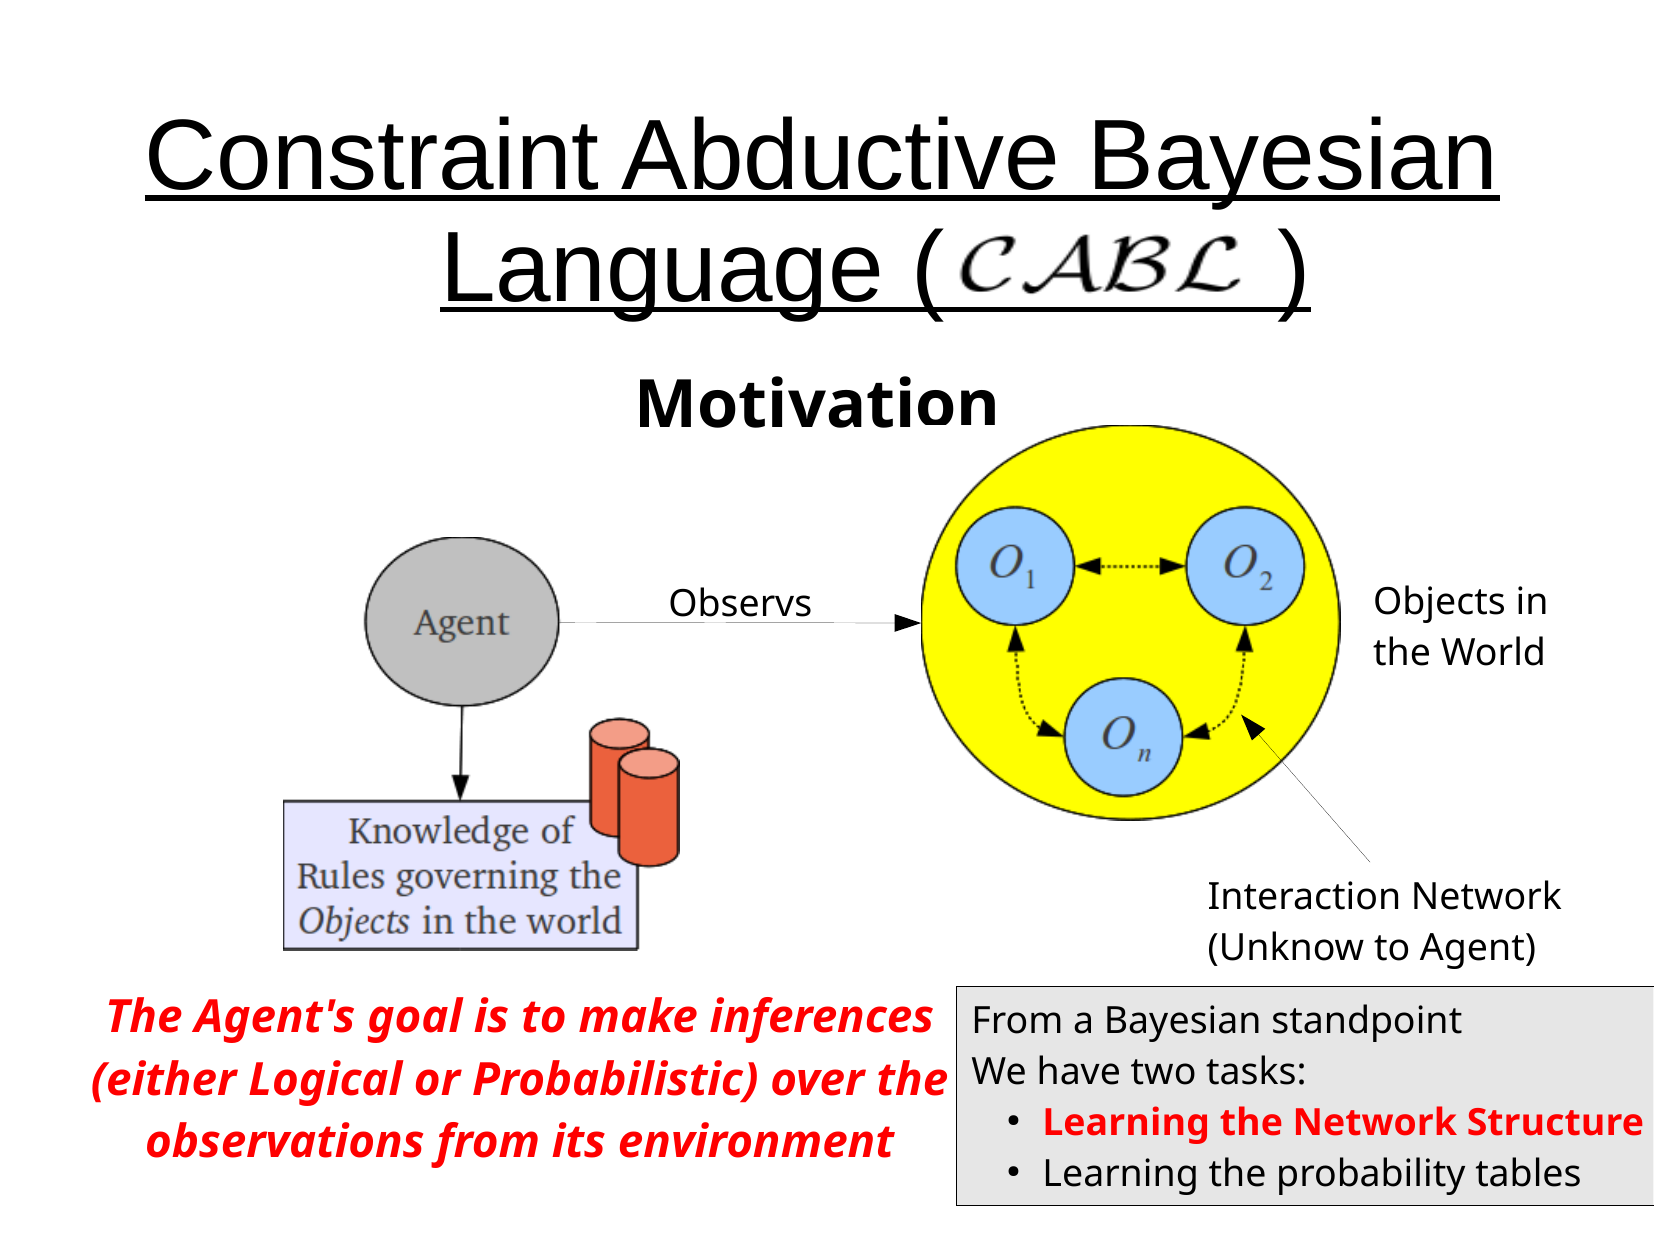

Constraint Abductive Bayesian 				Language ( )
Motivation
Objects in
the World
Interaction Network
(Unknow to Agent)
 The Agent's goal is to make inferences
(either Logical or Probabilistic) over the
observations from its environment
From a Bayesian standpoint
We have two tasks:
Learning the Network Structure
Learning the probability tables